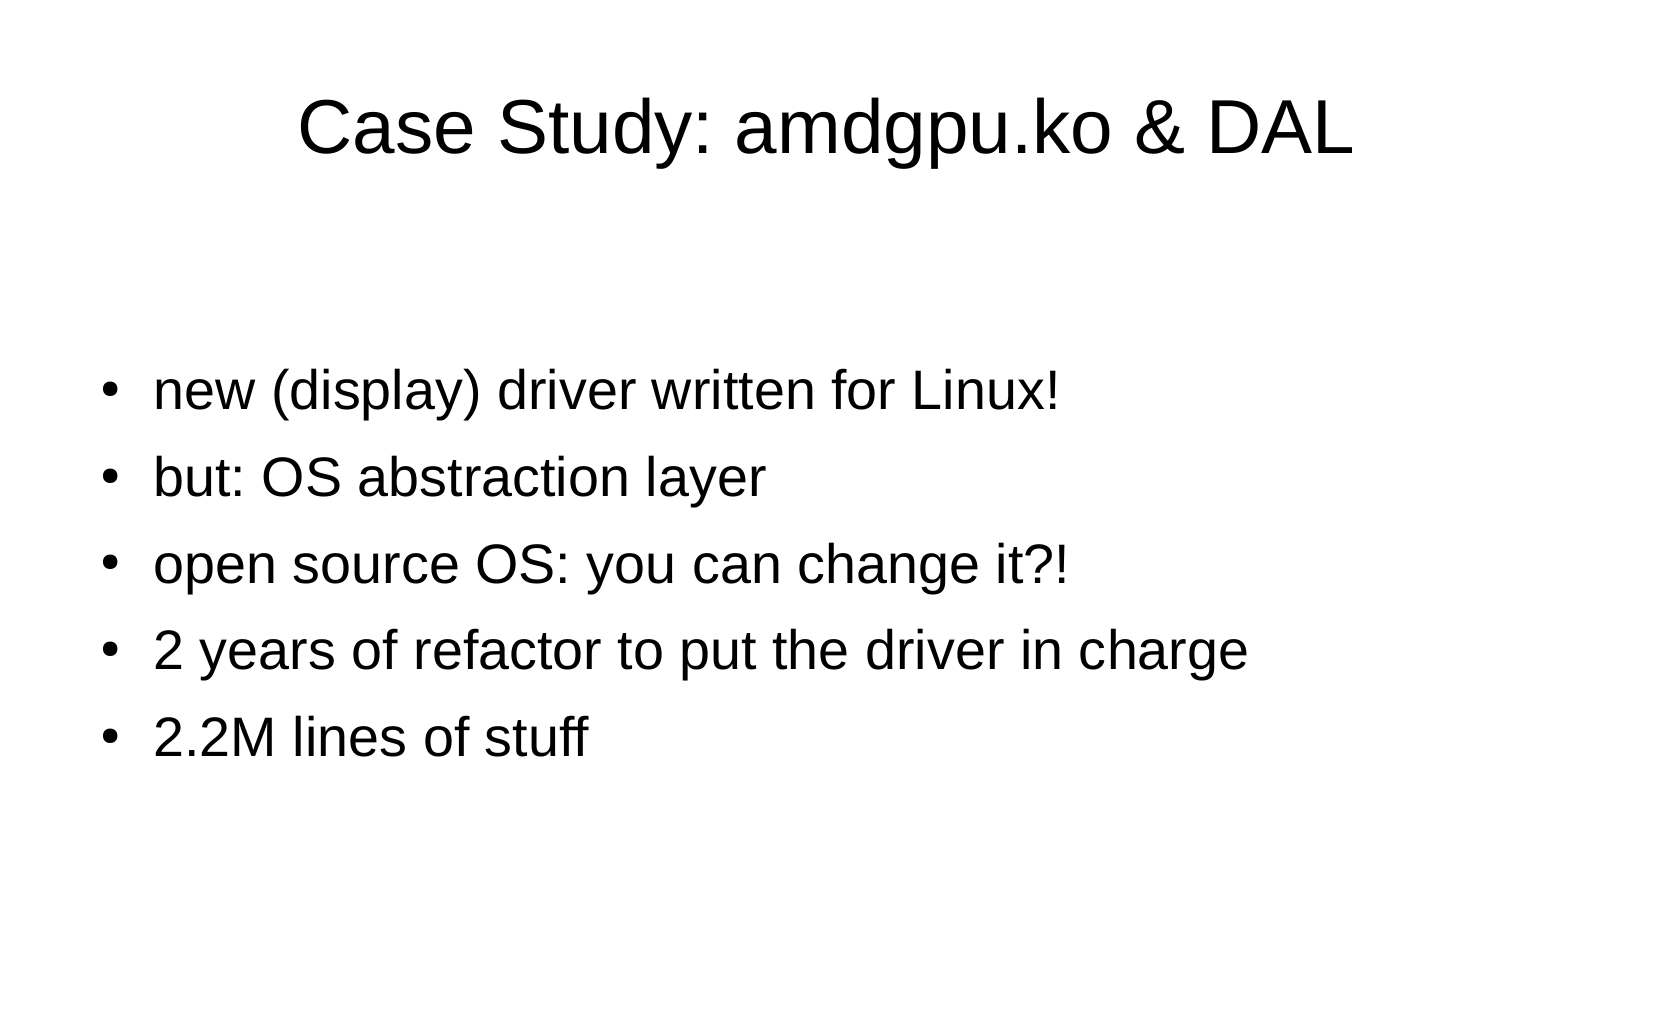

# Case Study: amdgpu.ko & DAL
new (display) driver written for Linux!
but: OS abstraction layer
open source OS: you can change it?!
2 years of refactor to put the driver in charge
2.2M lines of stuff